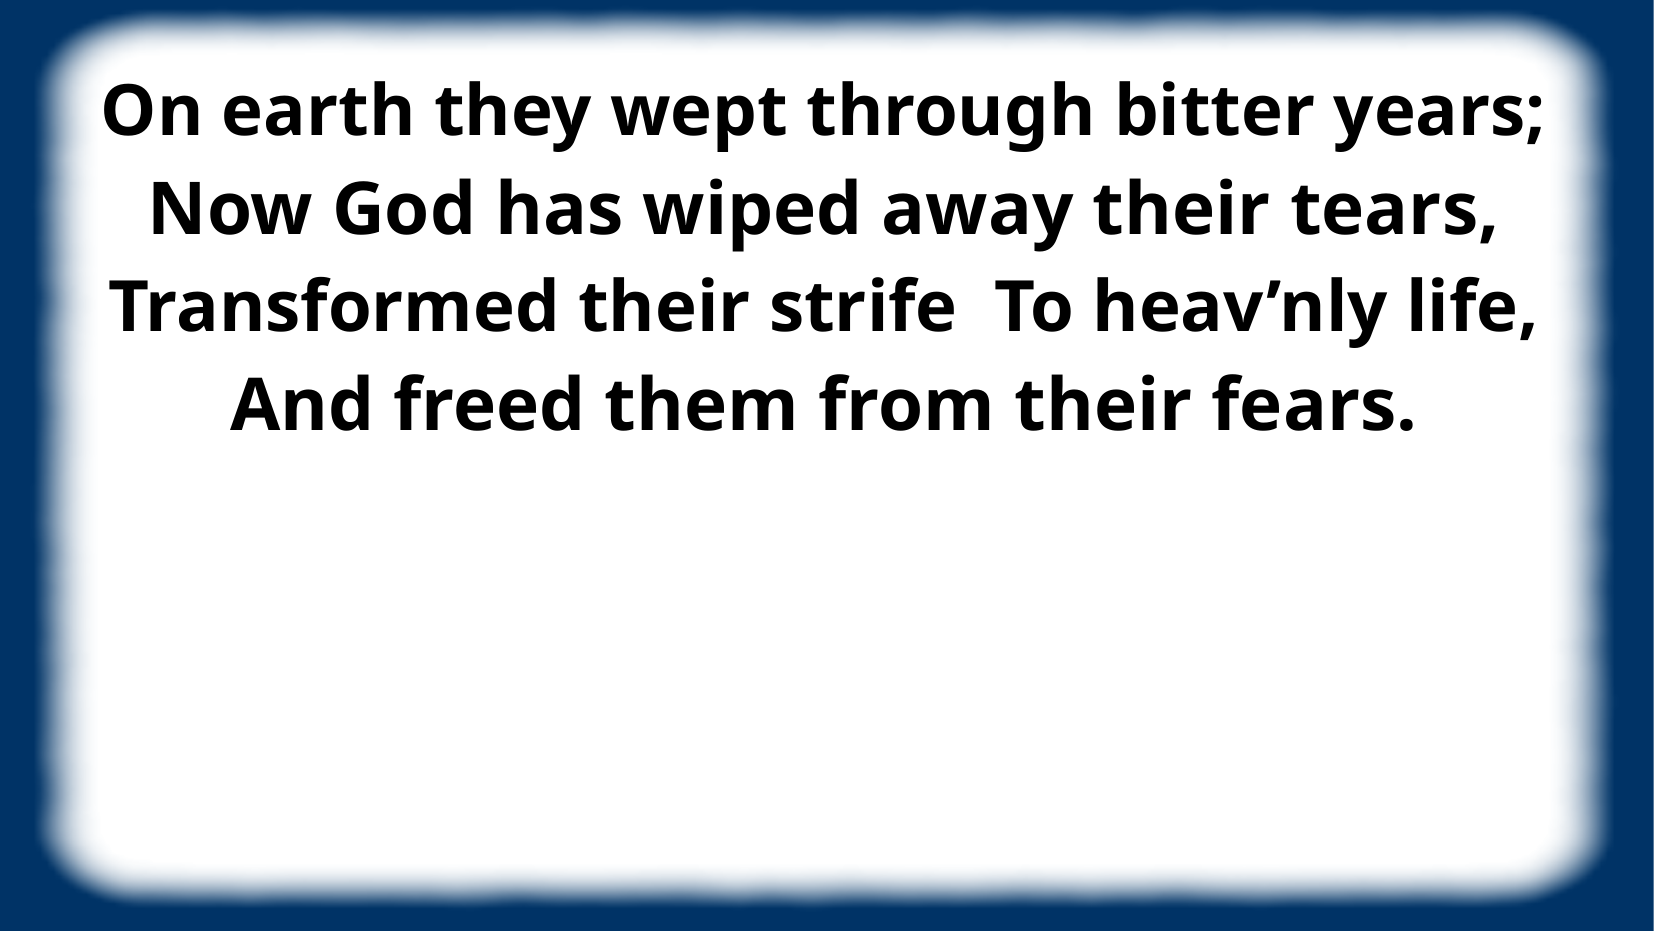

# On earth they wept through bitter years; Now God has wiped away their tears, Transformed their strife To heav’nly life, And freed them from their fears.